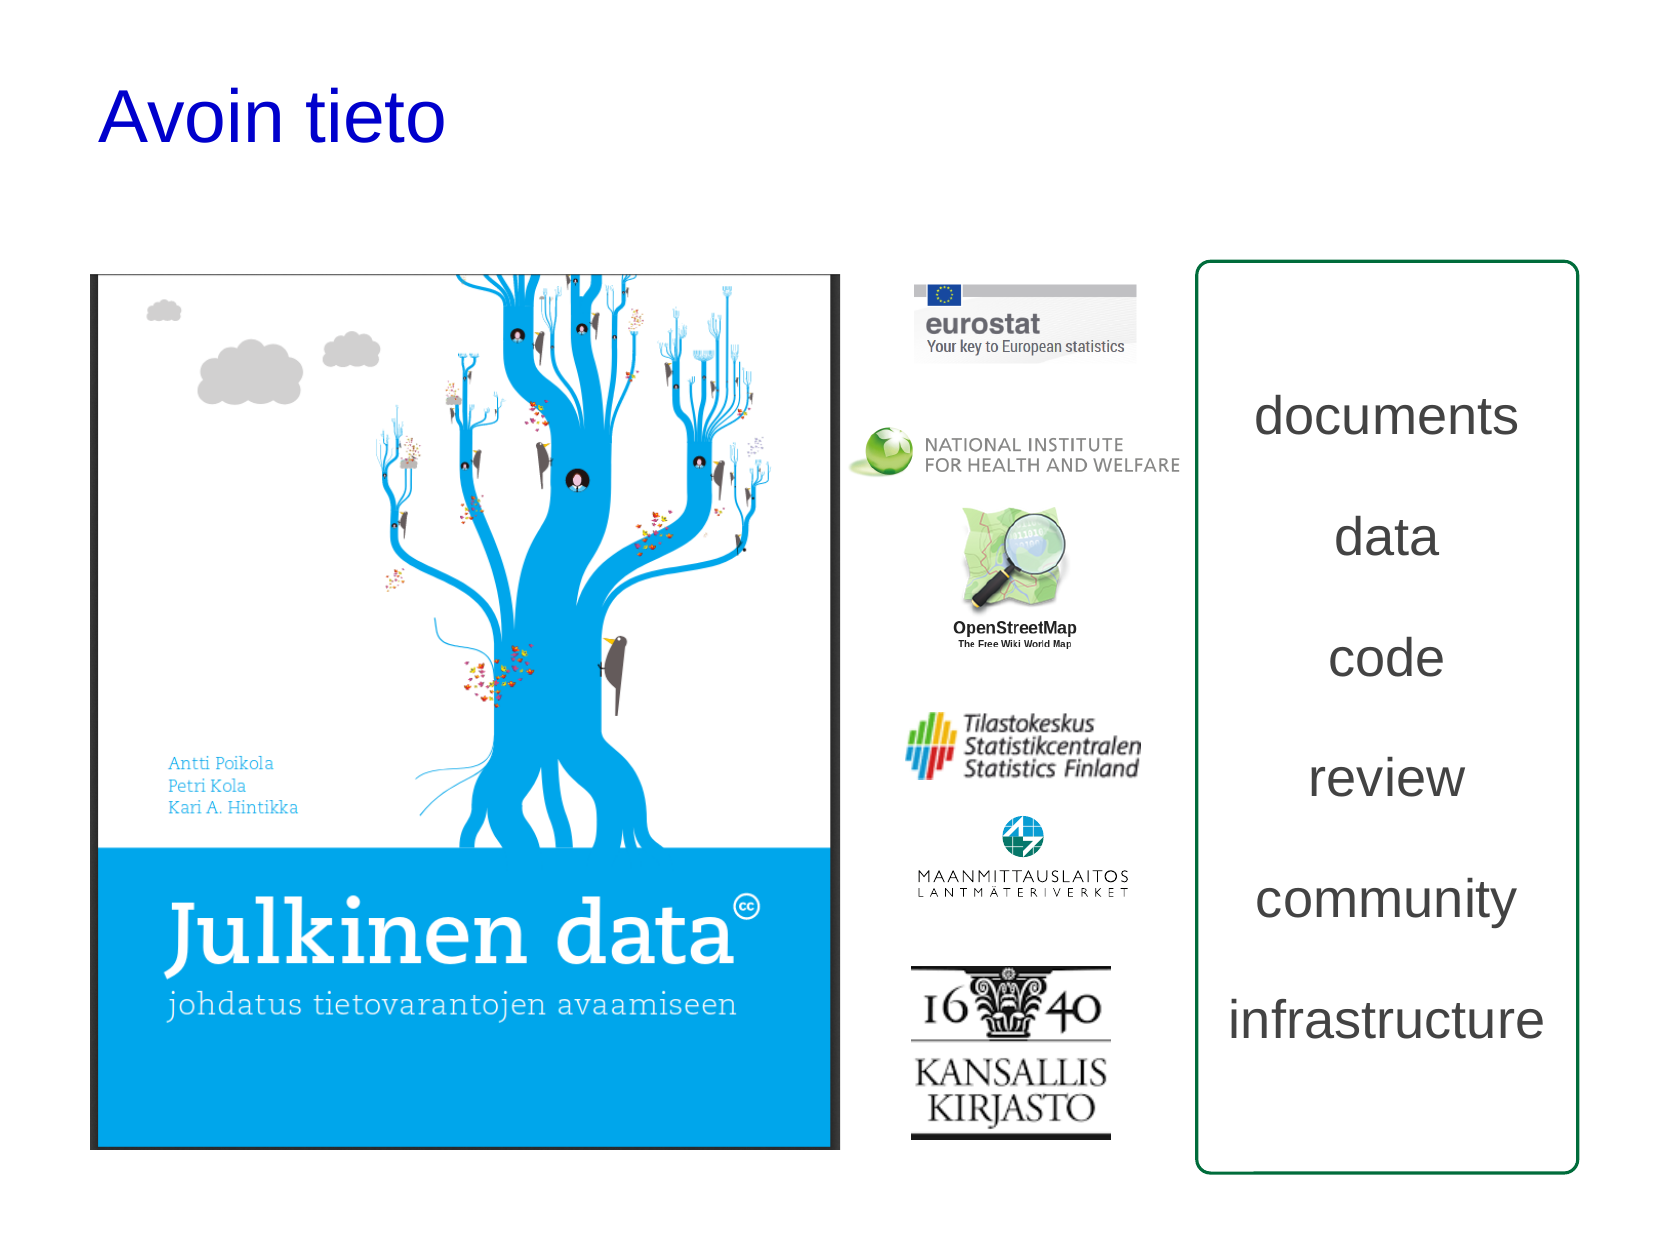

# Avoin tieto
documents
data
code
review
community
infrastructure
3